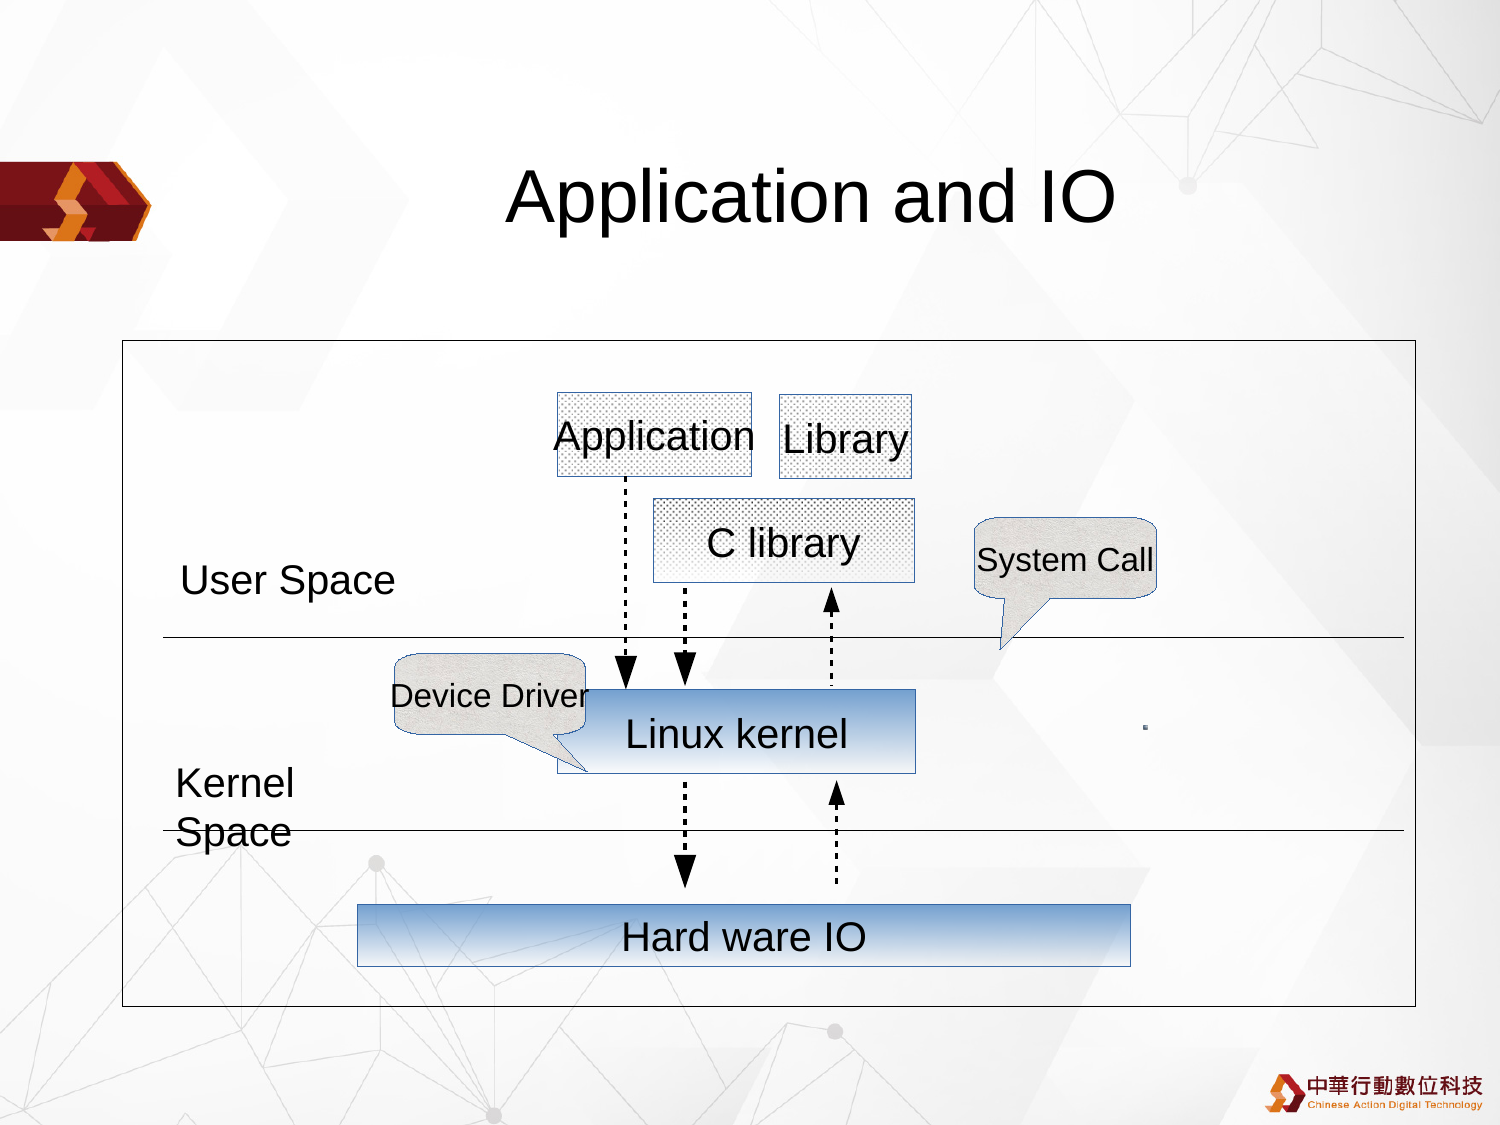

# Application and IO
Application
Library
C library
System Call
User Space
Device Driver
Linux kernel
Kernel Space
Hard ware IO